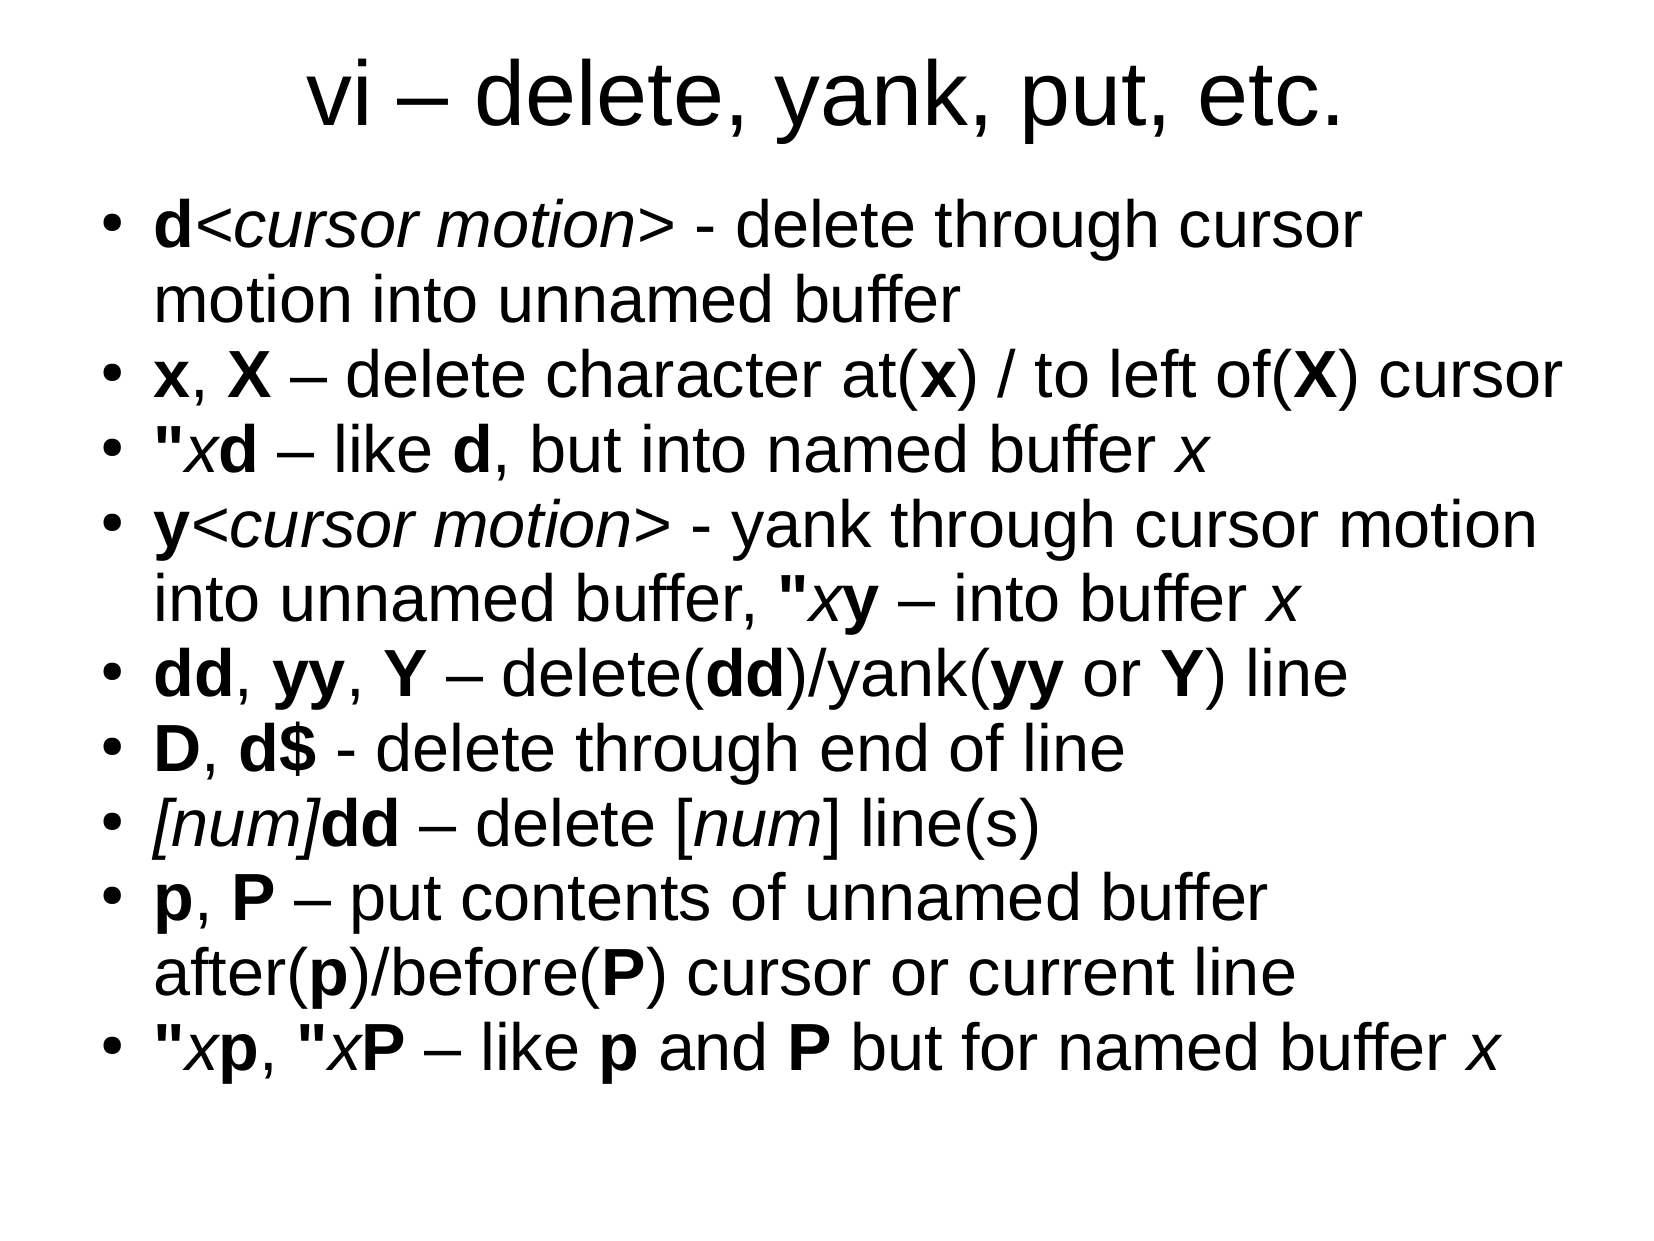

# vi – delete, yank, put, etc.
d<cursor motion> - delete through cursor motion into unnamed buffer
x, X – delete character at(x) / to left of(X) cursor
"xd – like d, but into named buffer x
y<cursor motion> - yank through cursor motion into unnamed buffer, "xy – into buffer x
dd, yy, Y – delete(dd)/yank(yy or Y) line
D, d$ - delete through end of line
[num]dd – delete [num] line(s)
p, P – put contents of unnamed buffer after(p)/before(P) cursor or current line
"xp, "xP – like p and P but for named buffer x